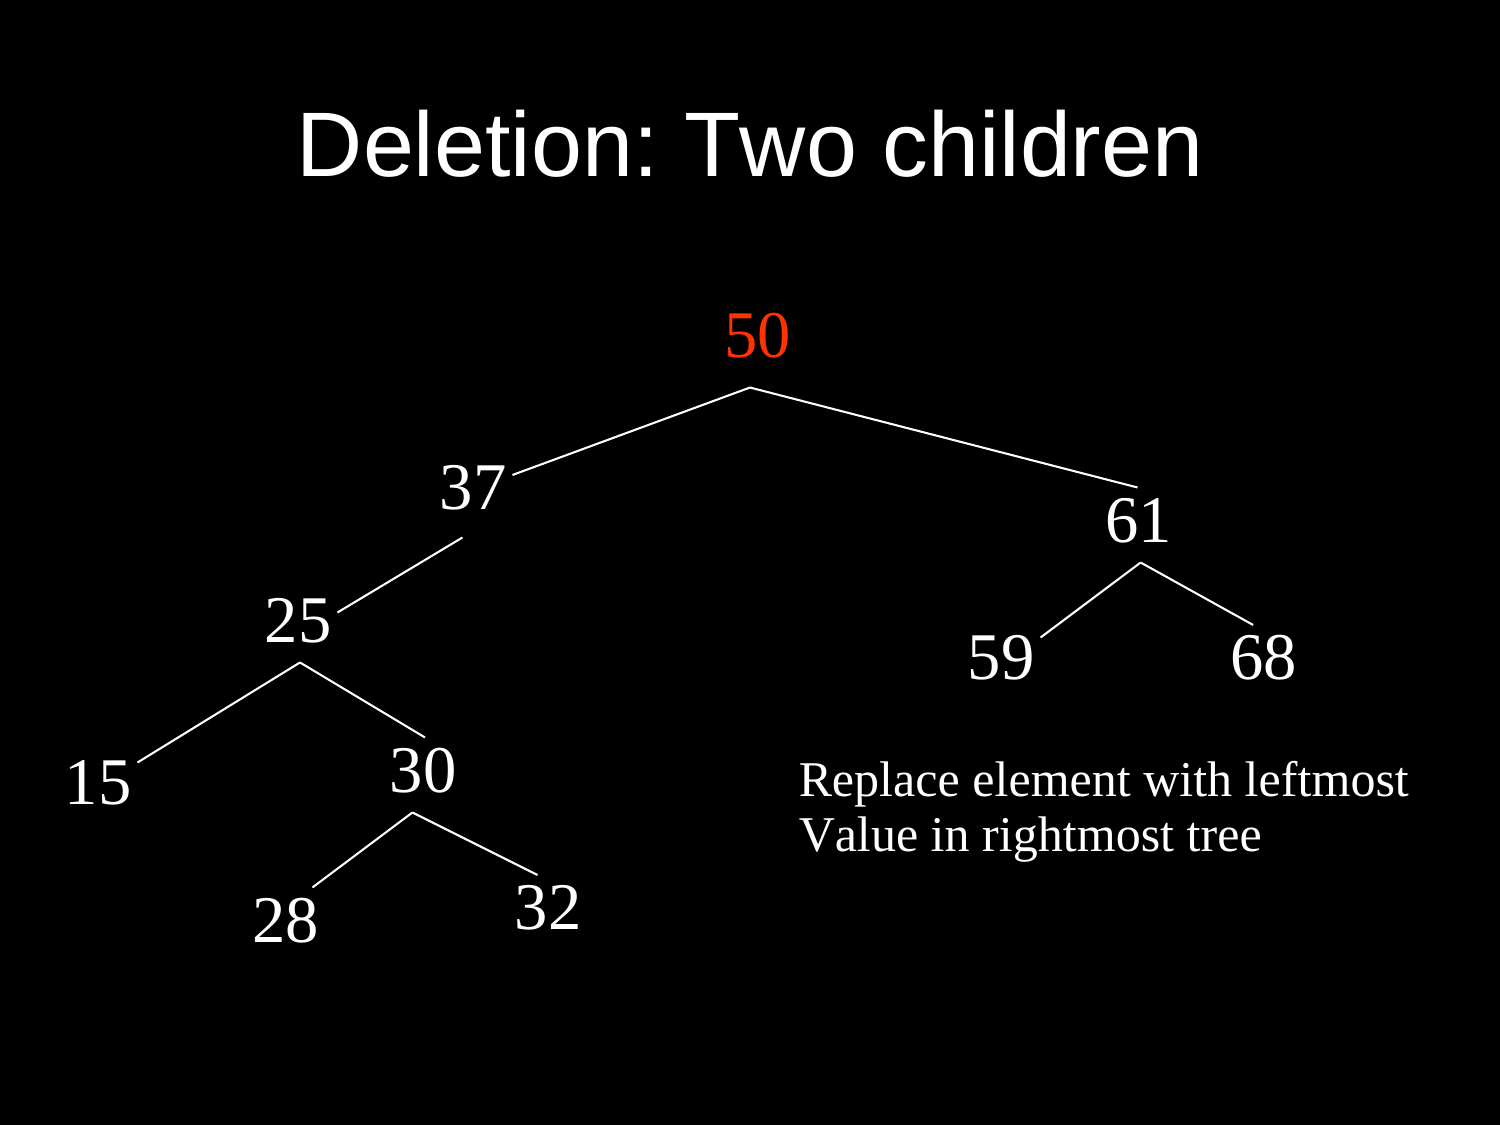

# Deletion: Two children
50
37
61
25
59
68
30
15
Replace element with leftmost
Value in rightmost tree
32
28